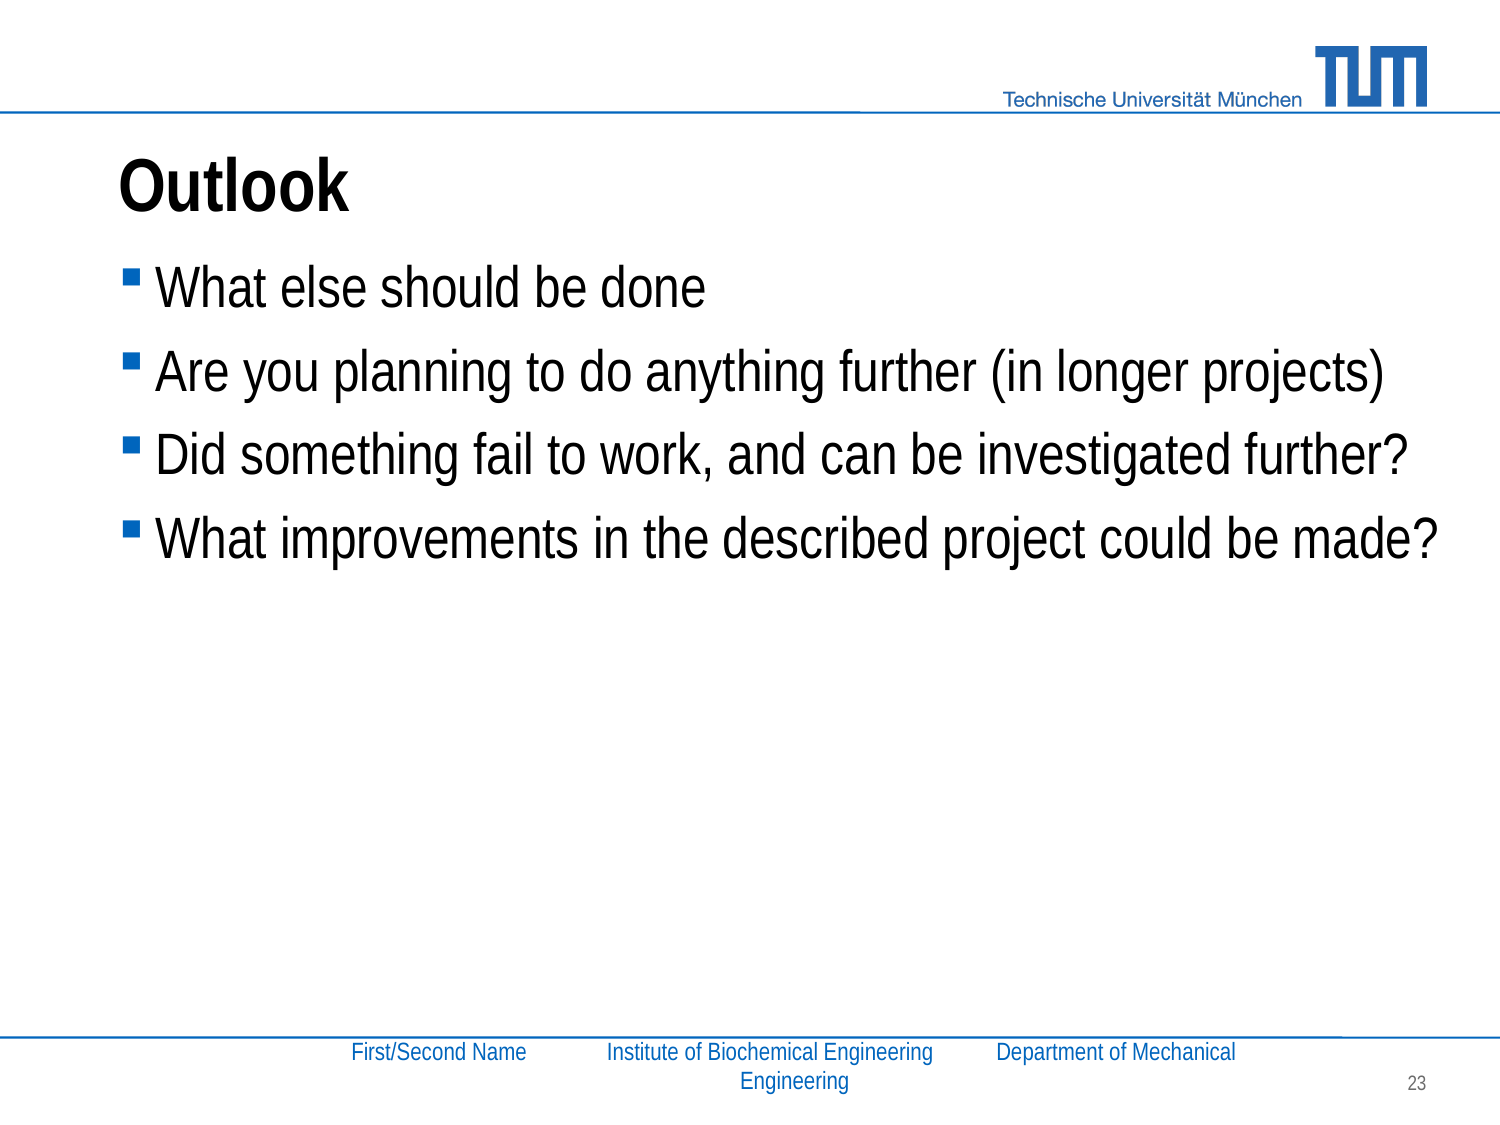

# Outlook
What else should be done
Are you planning to do anything further (in longer projects)
Did something fail to work, and can be investigated further?
What improvements in the described project could be made?
First/Second Name Institute of Biochemical Engineering Department of Mechanical Engineering